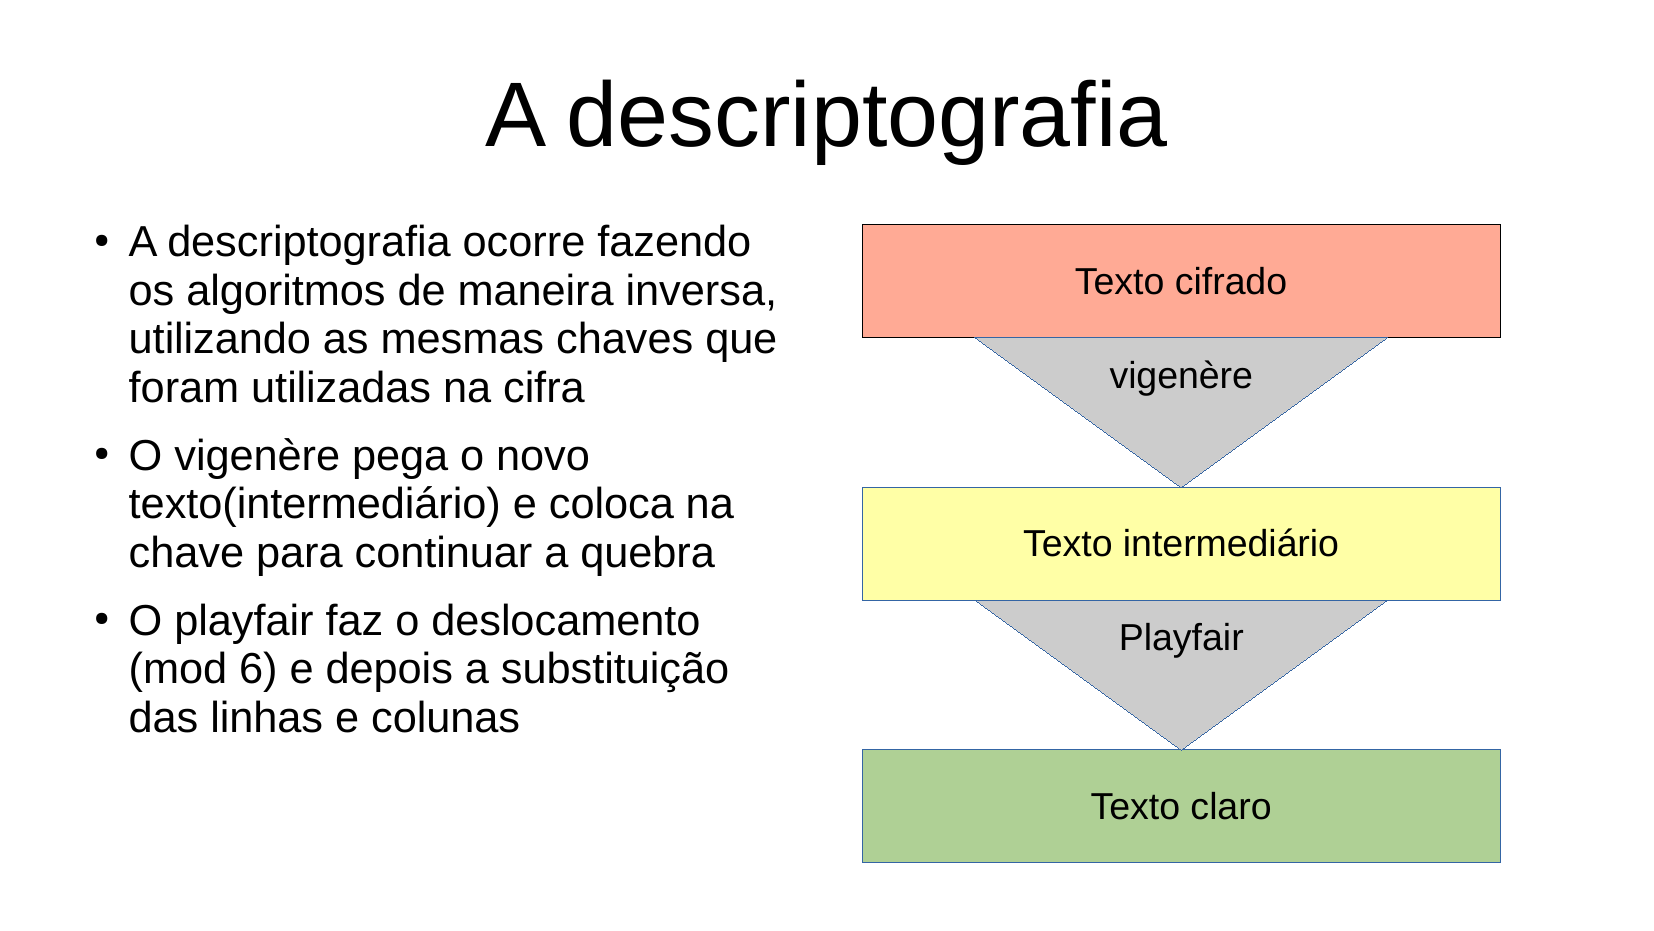

# A descriptografia
A descriptografia ocorre fazendo os algoritmos de maneira inversa, utilizando as mesmas chaves que foram utilizadas na cifra
O vigenère pega o novo texto(intermediário) e coloca na chave para continuar a quebra
O playfair faz o deslocamento (mod 6) e depois a substituição das linhas e colunas
Texto cifrado
vigenère
Texto intermediário
Playfair
Texto claro